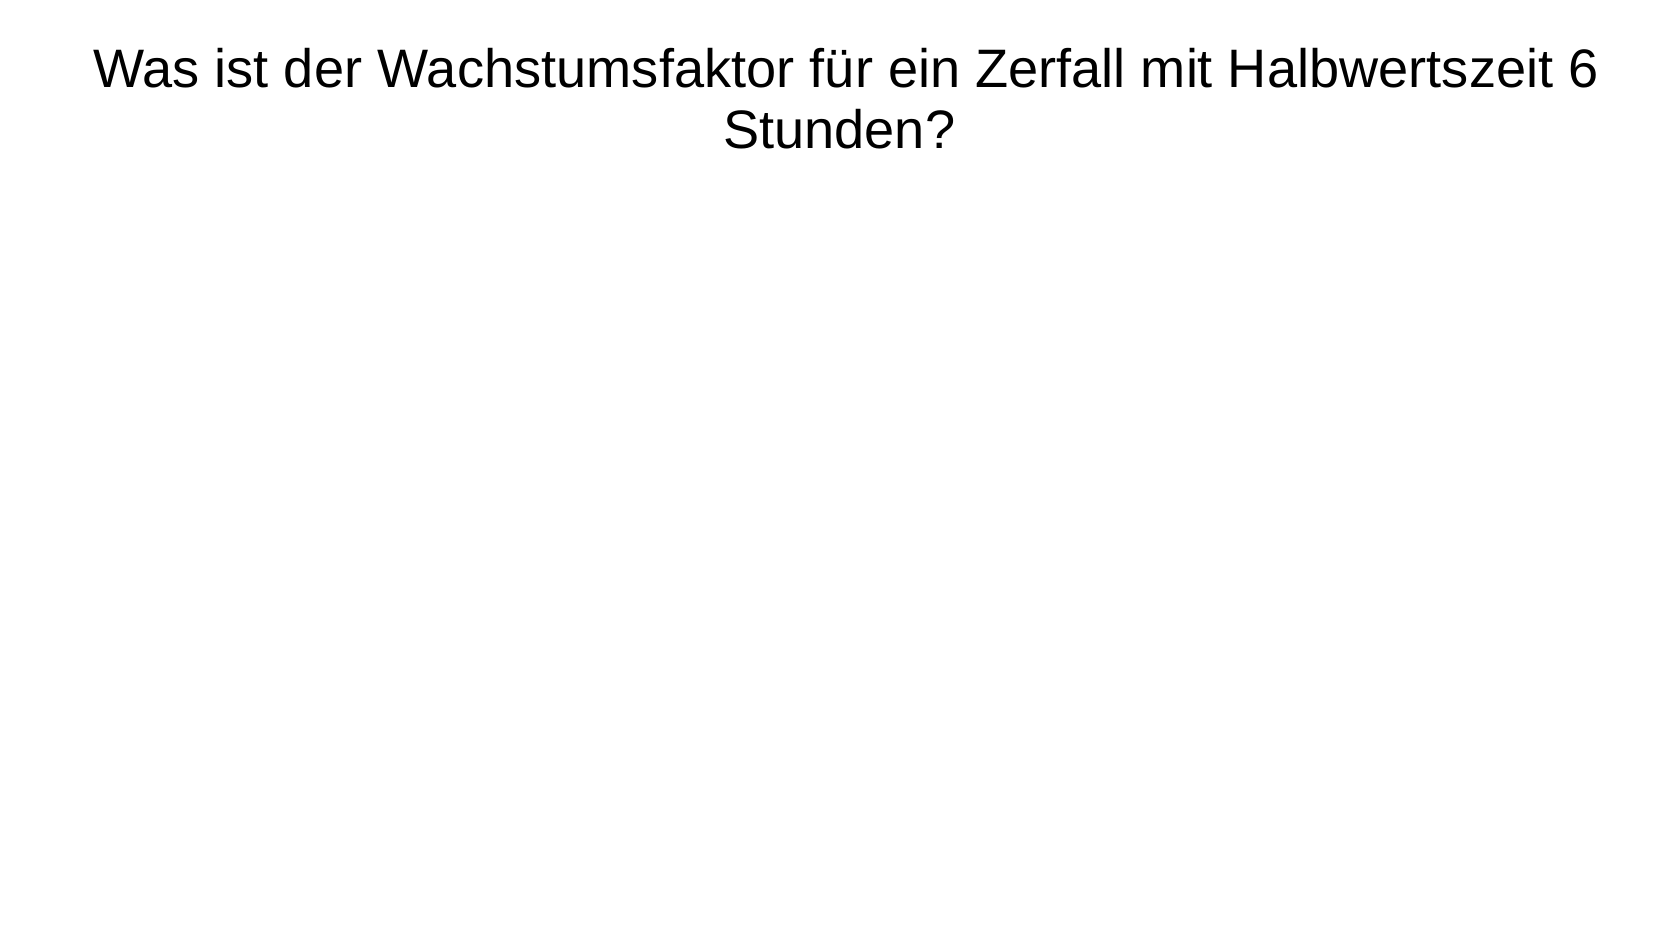

# Was ist der Wachstumsfaktor für ein Zerfall mit Halbwertszeit 6 Stunden?